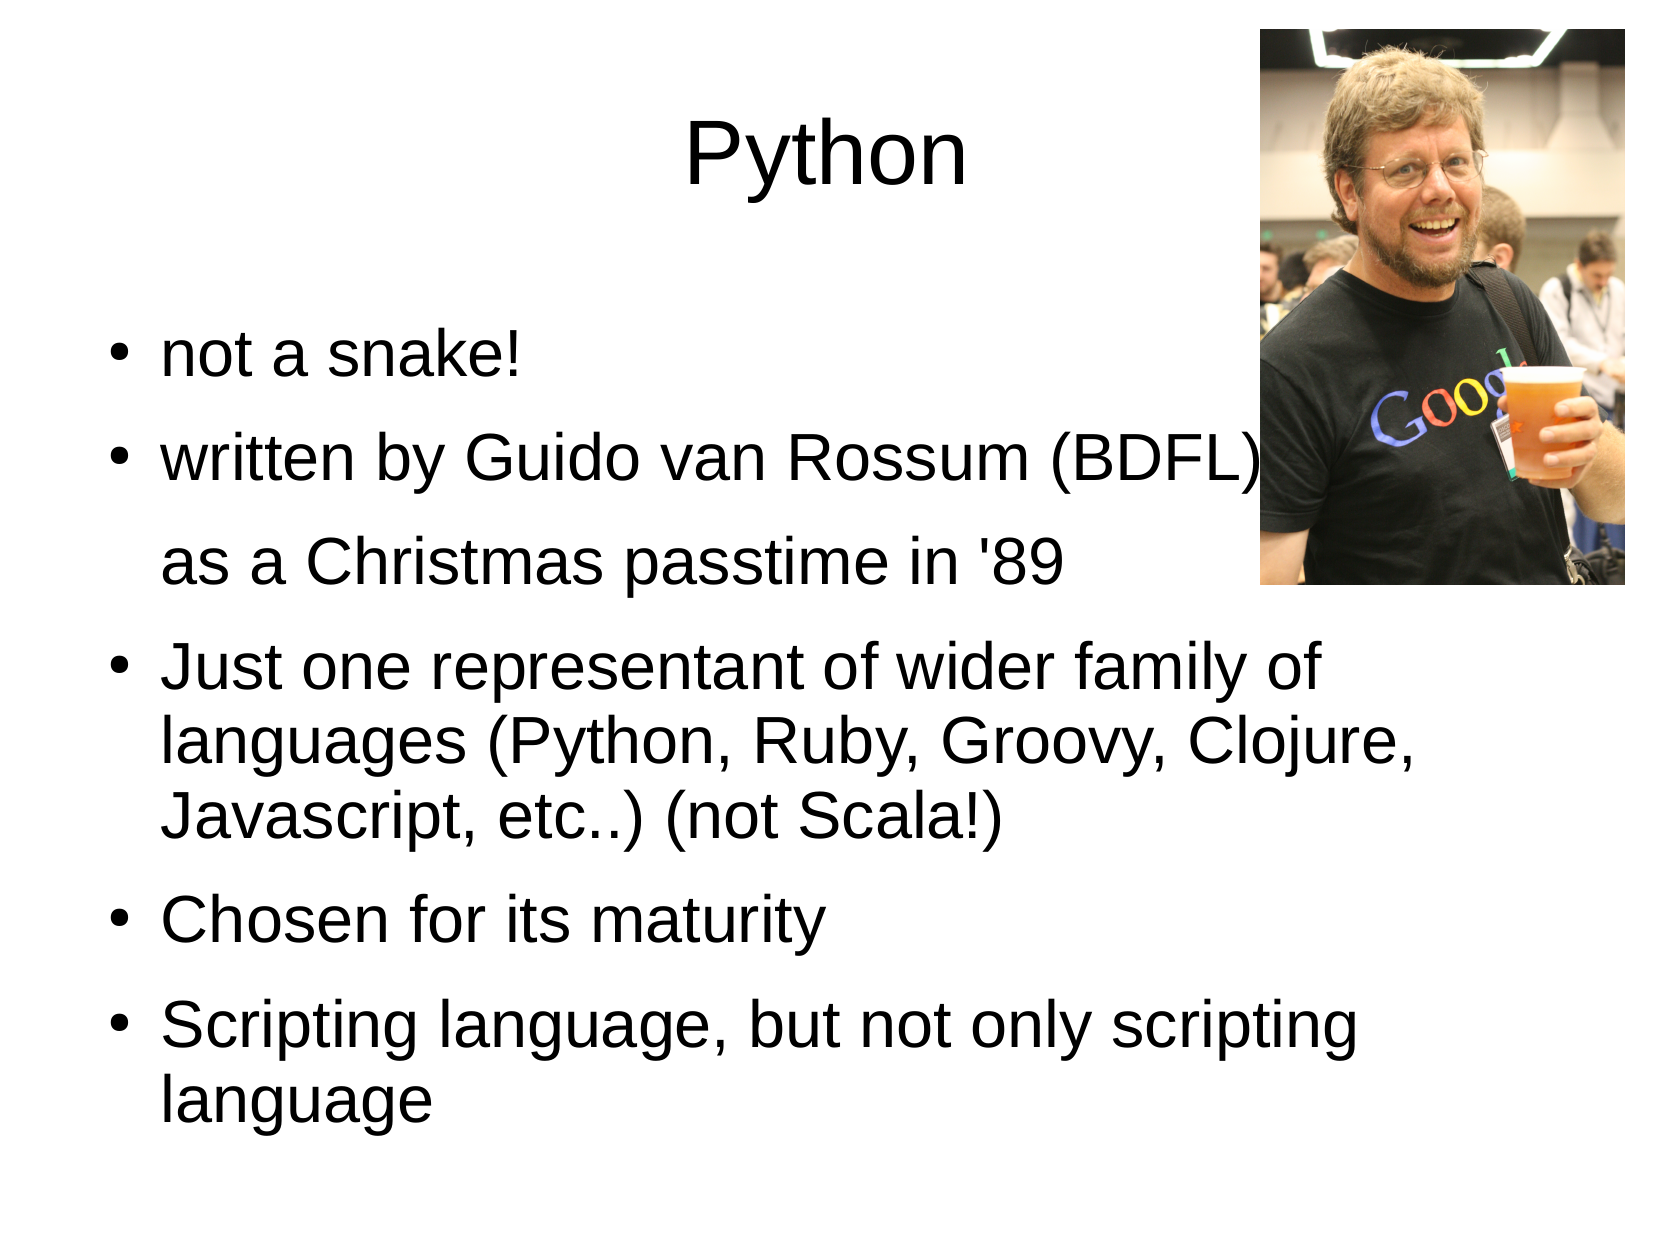

# Python
not a snake!
written by Guido van Rossum (BDFL)
as a Christmas passtime in '89
Just one representant of wider family of languages (Python, Ruby, Groovy, Clojure, Javascript, etc..) (not Scala!)
Chosen for its maturity
Scripting language, but not only scripting language